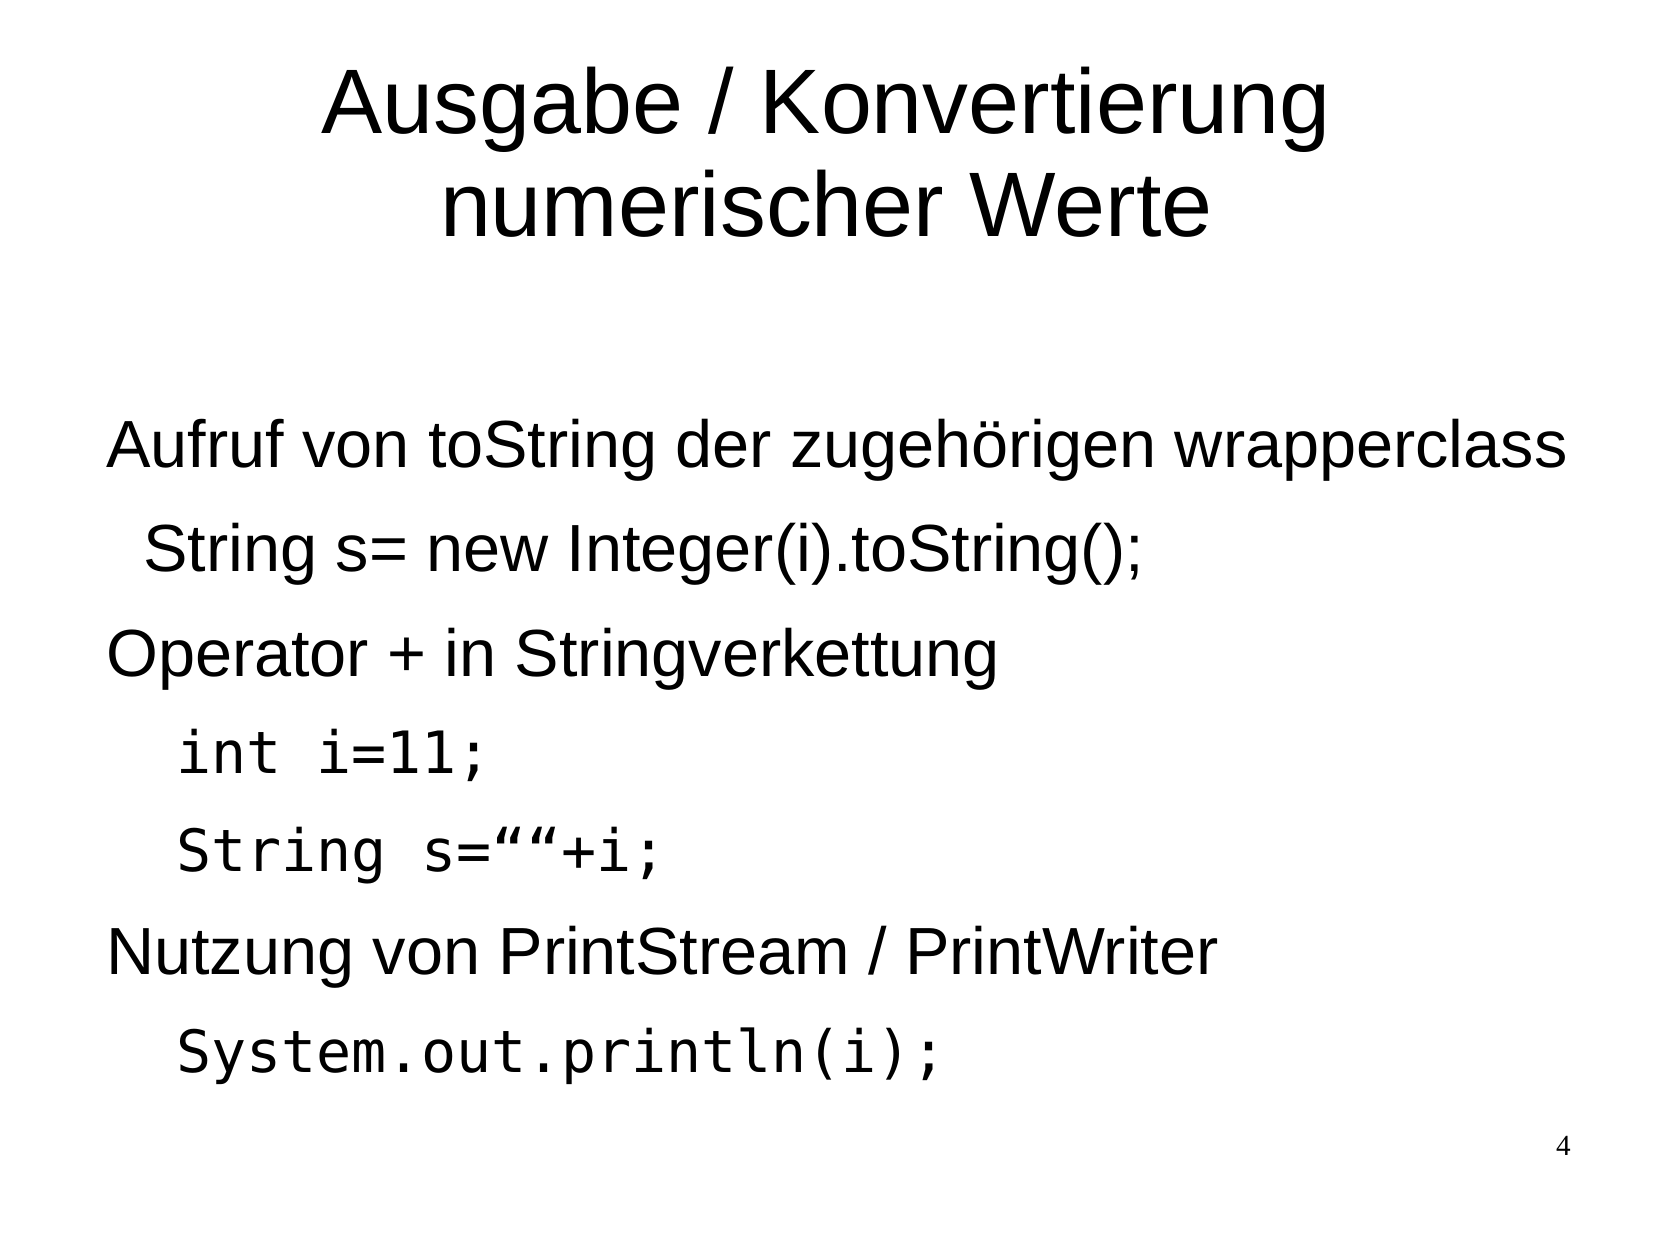

# Ausgabe / Konvertierung numerischer Werte
Aufruf von toString der zugehörigen wrapperclass
 String s= new Integer(i).toString();
Operator + in Stringverkettung
 int i=11;
 String s=““+i;
Nutzung von PrintStream / PrintWriter
 System.out.println(i);
4